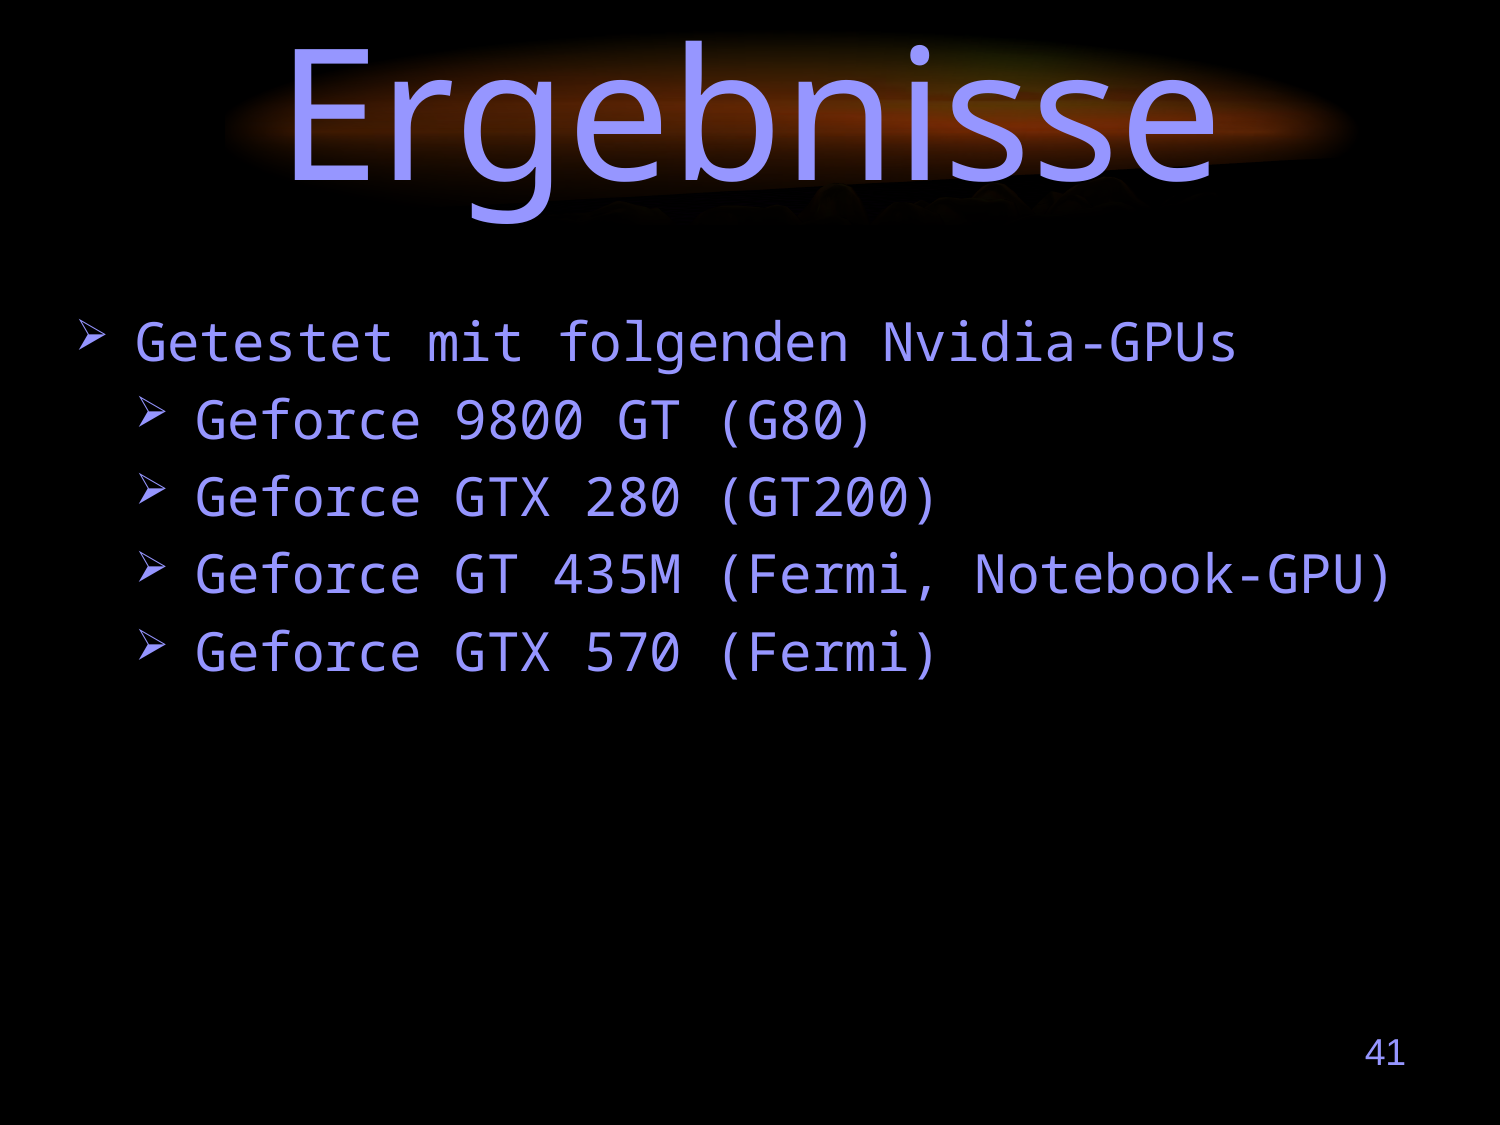

Ergebnisse
Getestet mit folgenden Nvidia-GPUs
Geforce 9800 GT (G80)
Geforce GTX 280 (GT200)
Geforce GT 435M (Fermi, Notebook-GPU)
Geforce GTX 570 (Fermi)
41